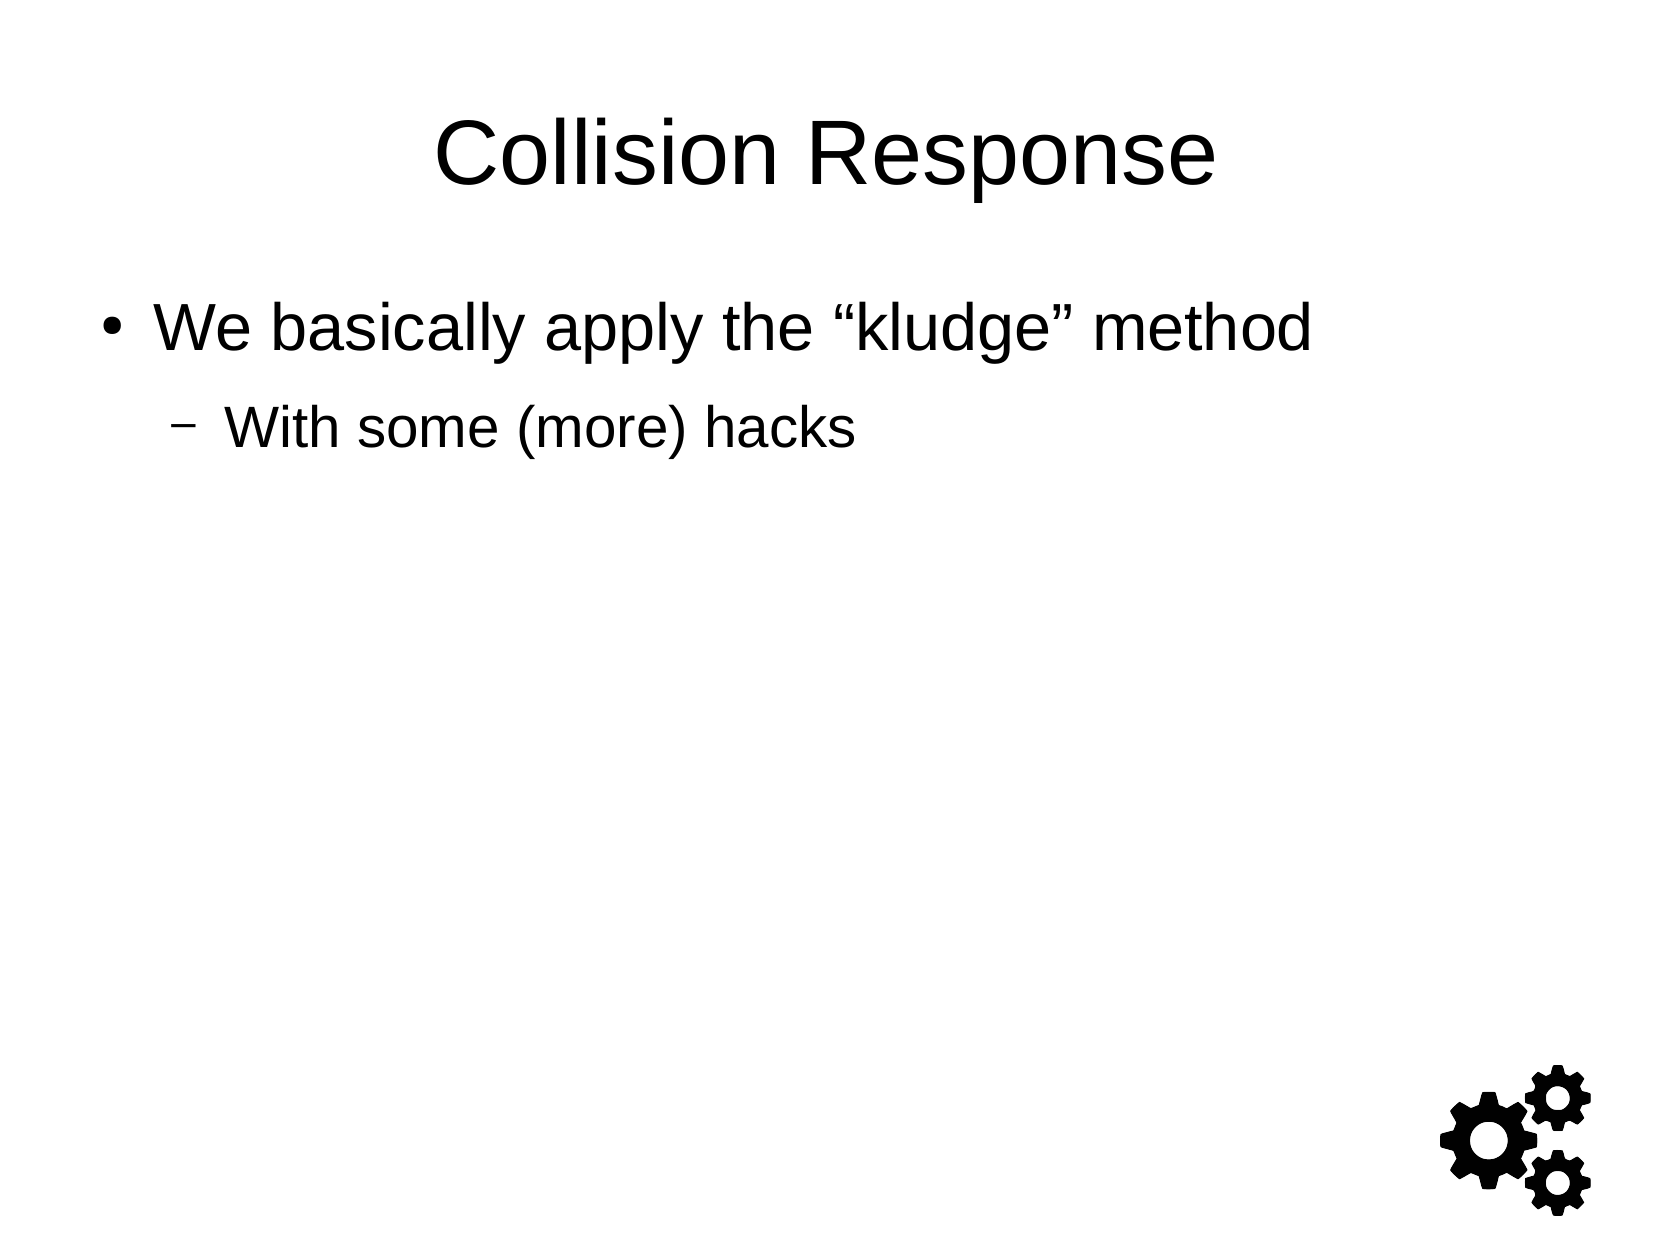

# Collision Response
We basically apply the “kludge” method
With some (more) hacks